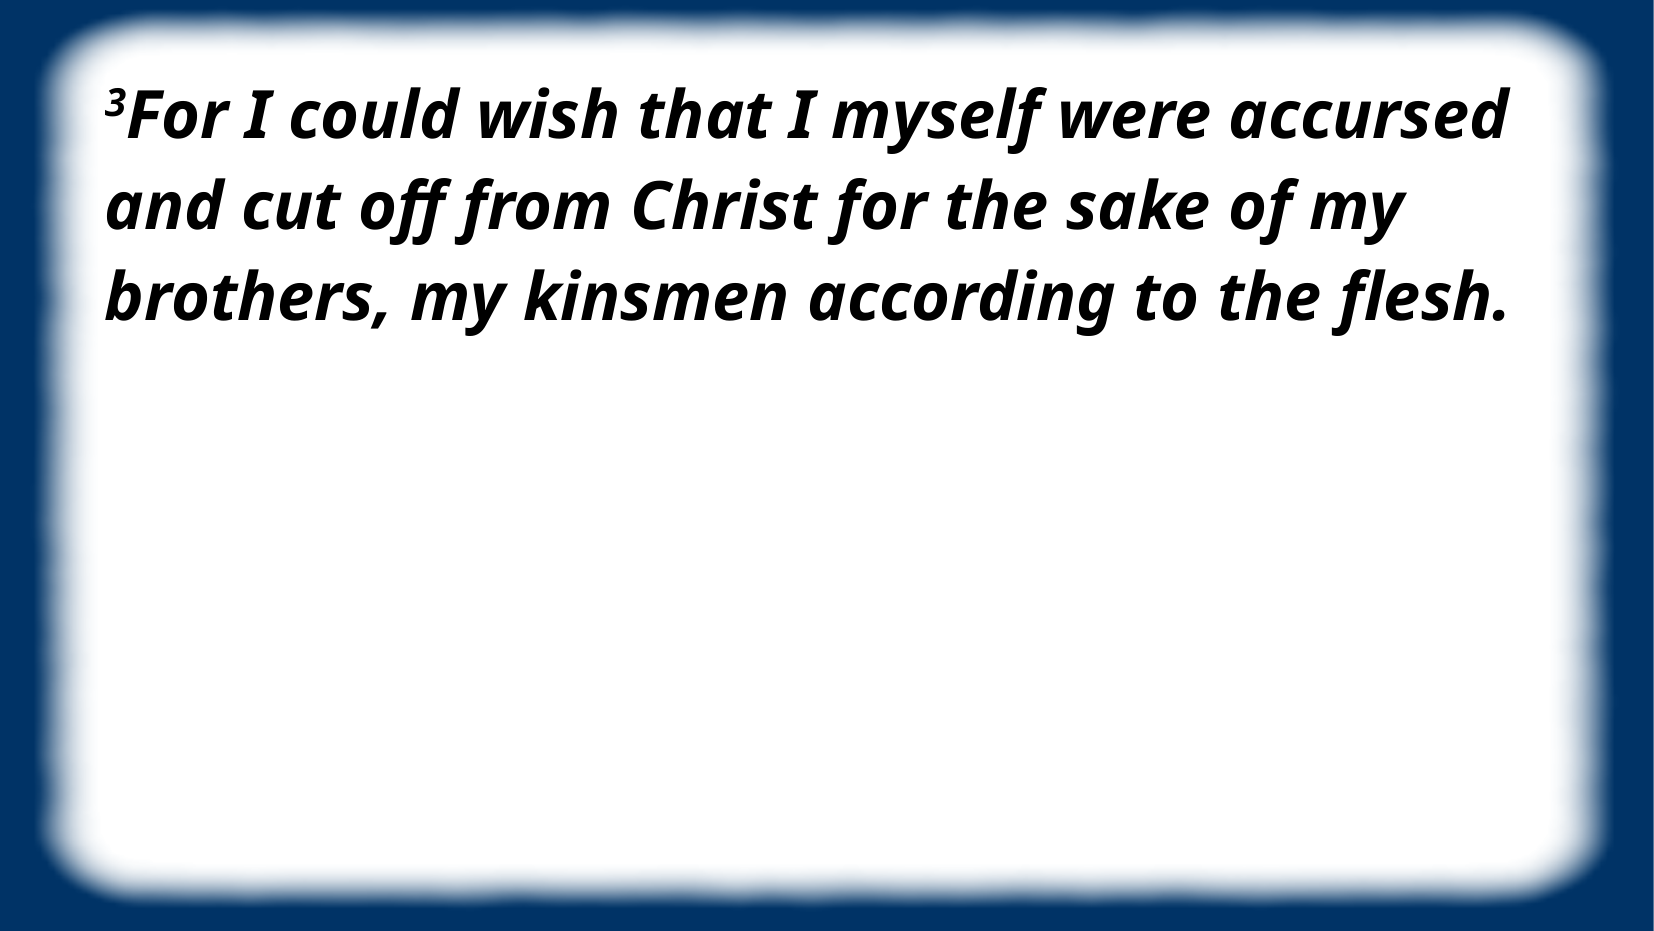

3For I could wish that I myself were accursed and cut off from Christ for the sake of my brothers, my kinsmen according to the flesh.